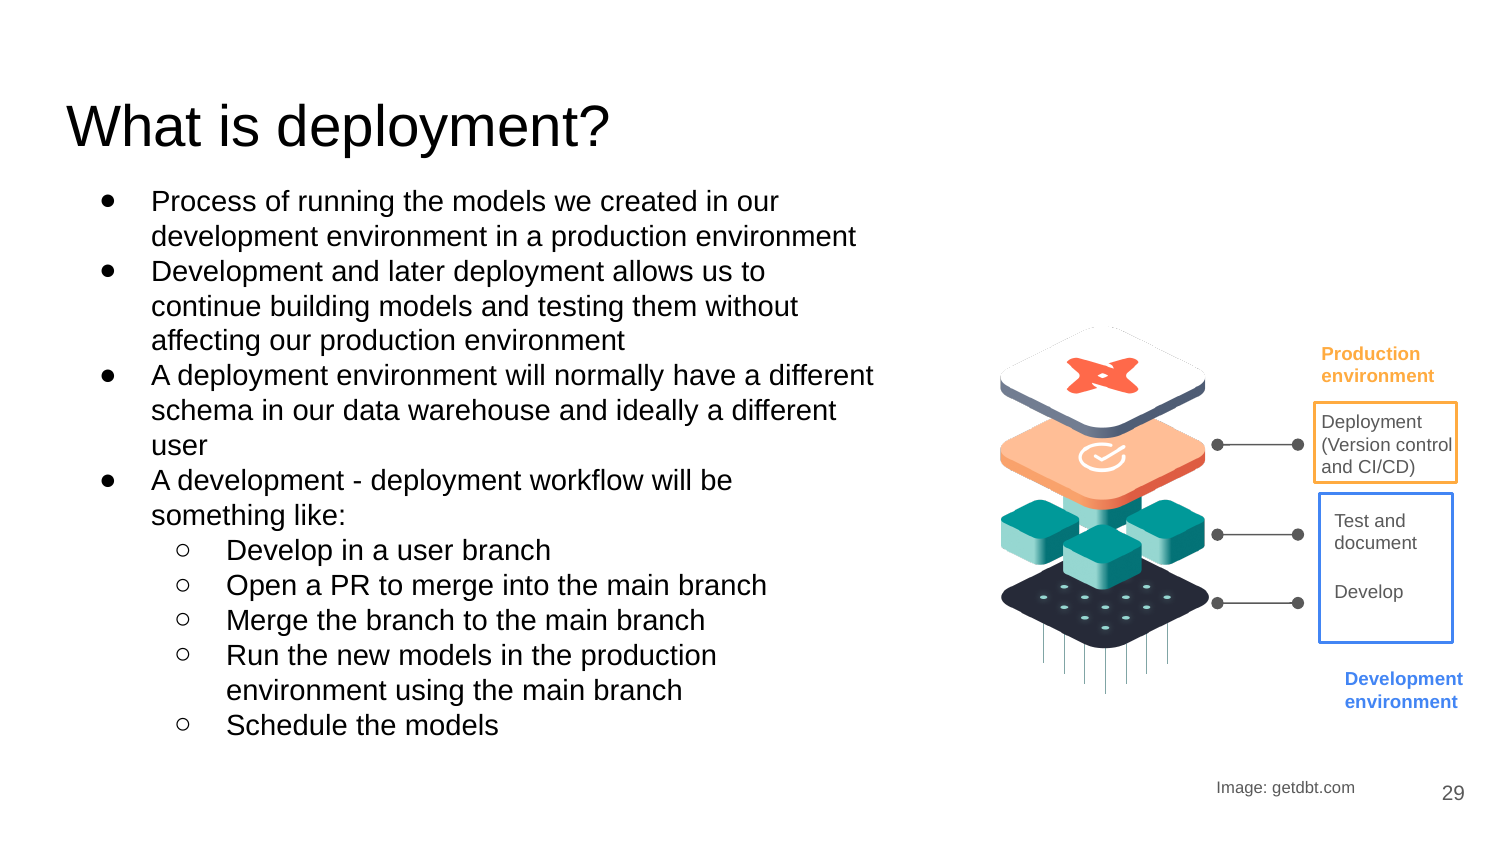

# What is deployment?
Process of running the models we created in our development environment in a production environment
Development and later deployment allows us to continue building models and testing them without affecting our production environment
A deployment environment will normally have a different schema in our data warehouse and ideally a different user
A development - deployment workflow will be something like:
Develop in a user branch
Open a PR to merge into the main branch
Merge the branch to the main branch
Run the new models in the production environment using the main branch
Schedule the models
Production environment
Deployment (Version control and CI/CD)
Test and document
Develop
Development environment
Image: getdbt.com